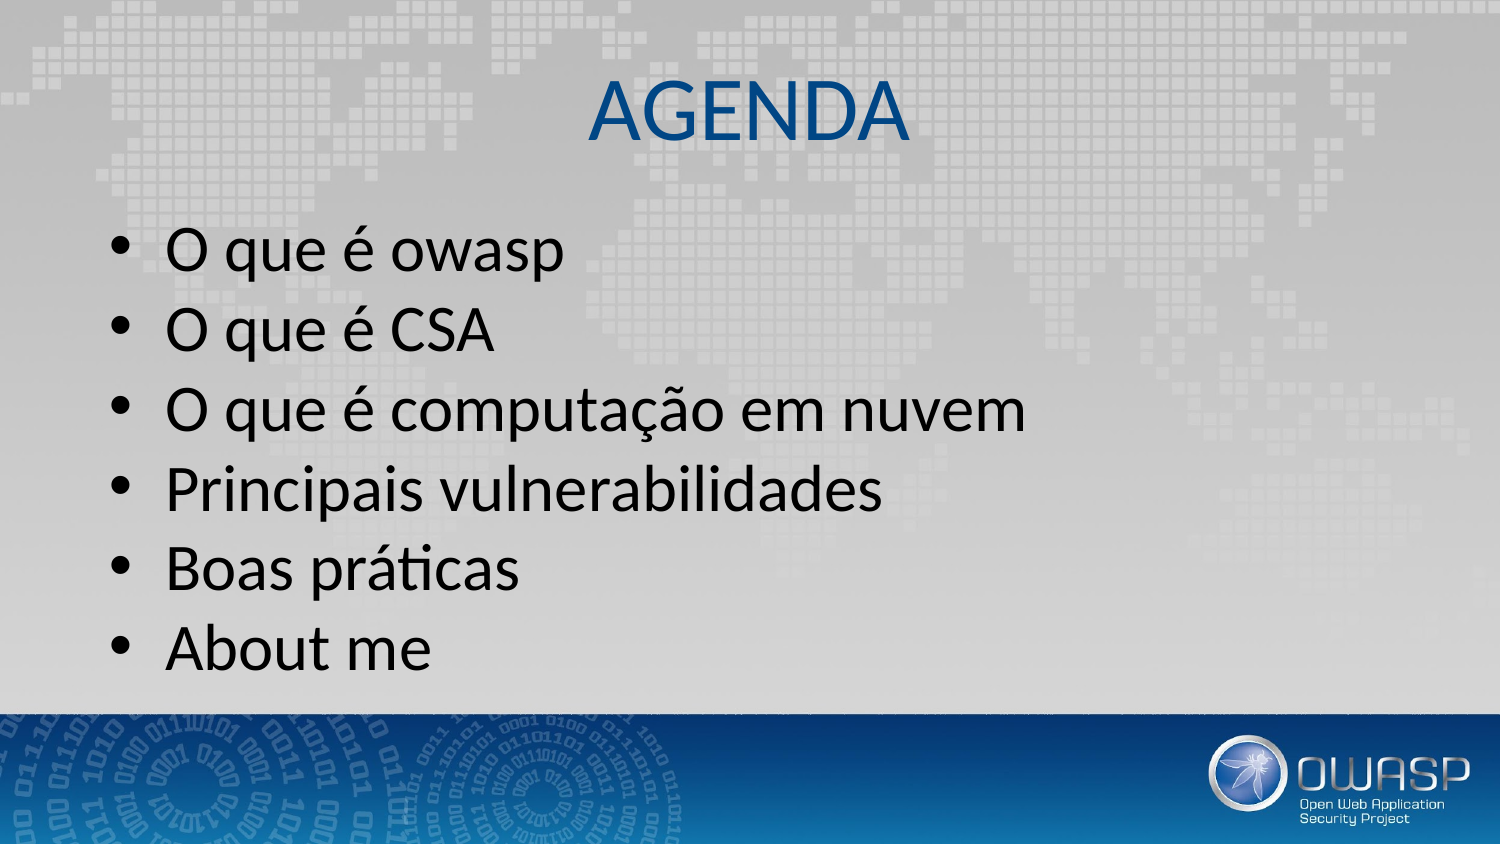

# AGENDA
O que é owasp
O que é CSA
O que é computação em nuvem
Principais vulnerabilidades
Boas práticas
About me